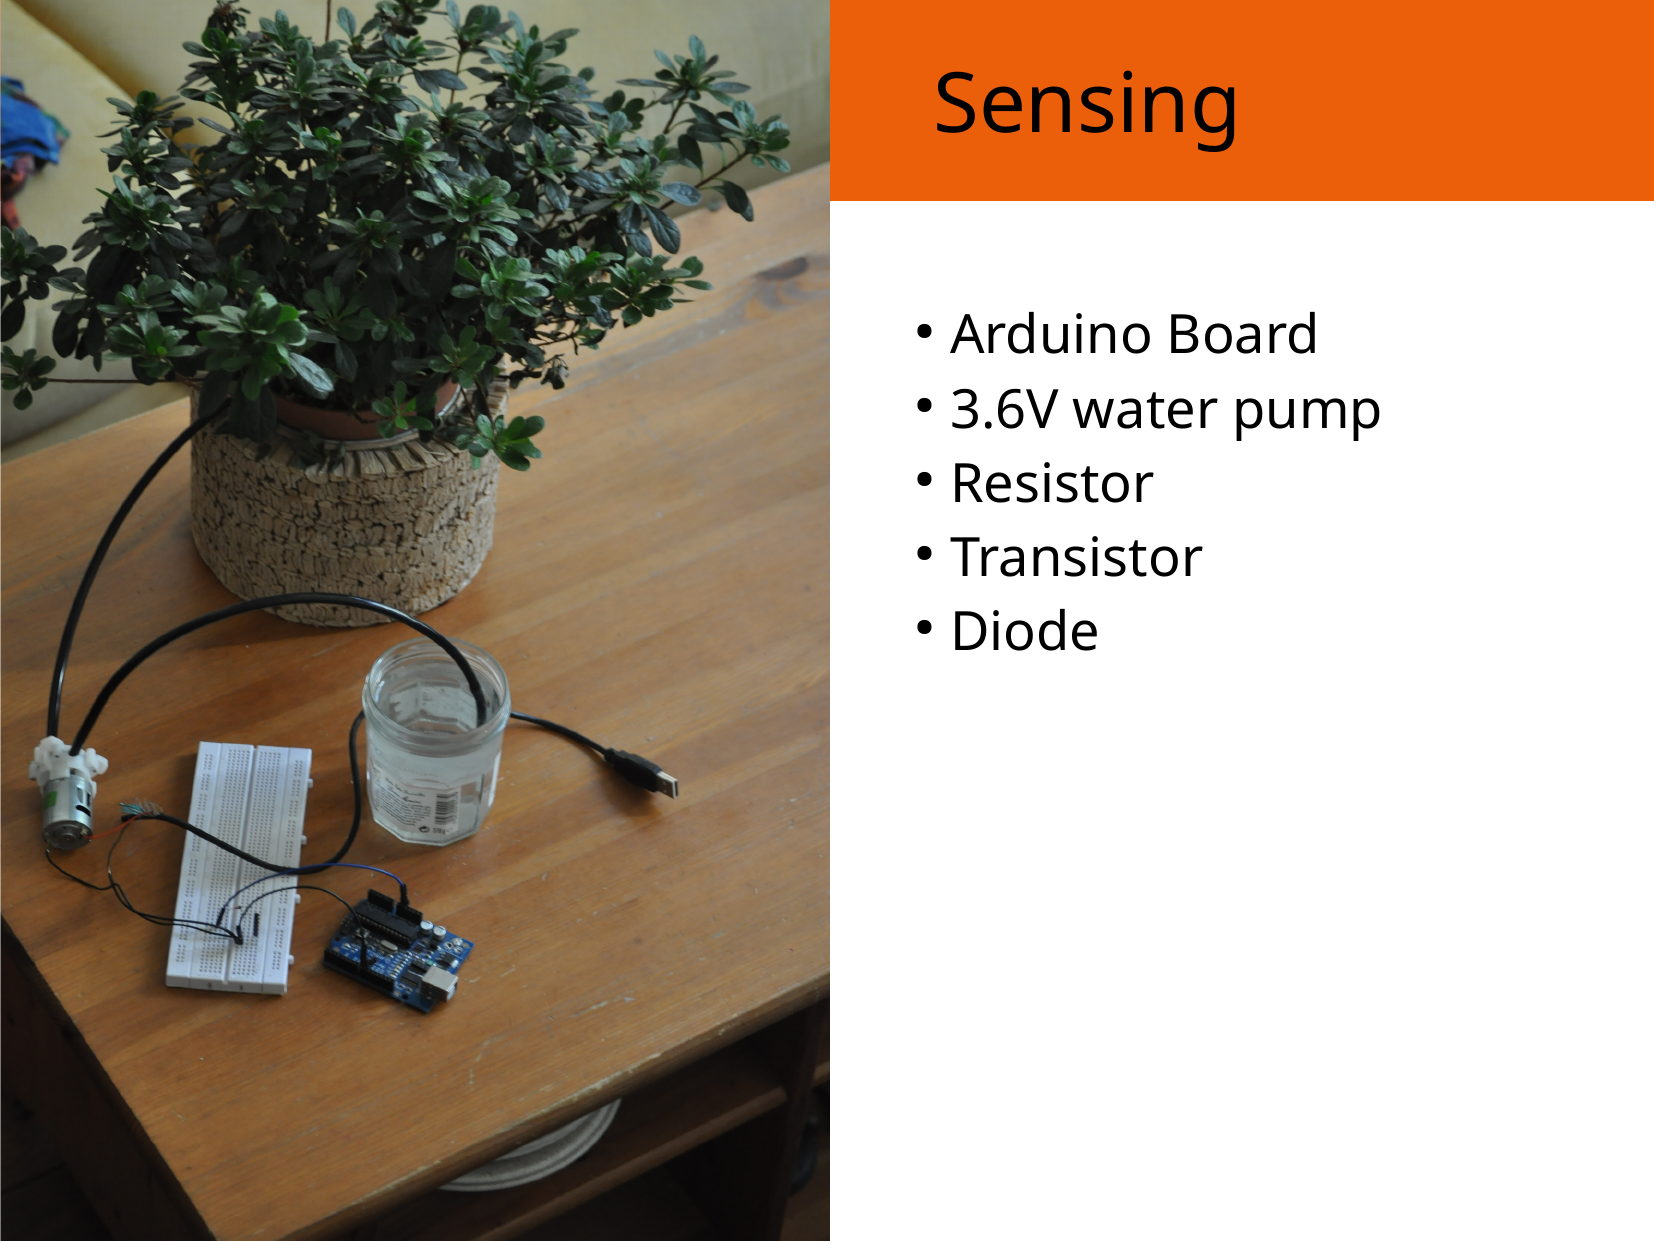

Sensing
Arduino Board
3.6V water pump
Resistor
Transistor
Diode